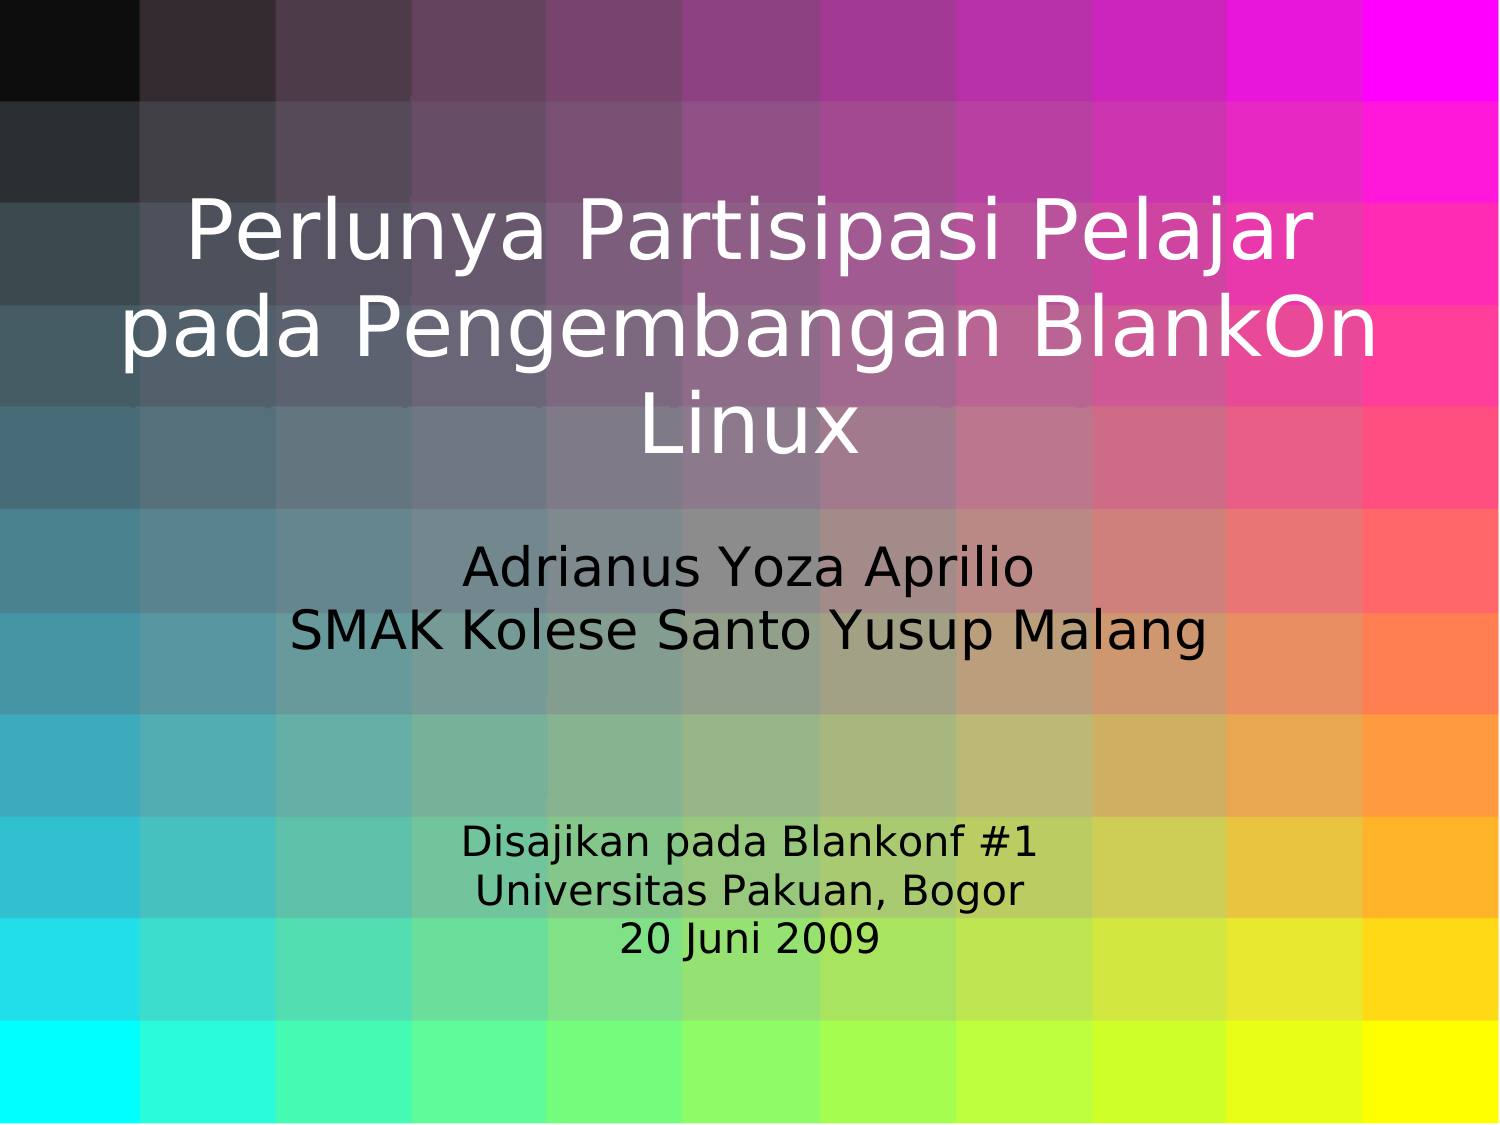

# Perlunya Partisipasi Pelajar pada Pengembangan BlankOn Linux Adrianus Yoza Aprilio SMAK Kolese Santo Yusup Malang Disajikan pada Blankonf #1 Universitas Pakuan, Bogor 20 Juni 2009